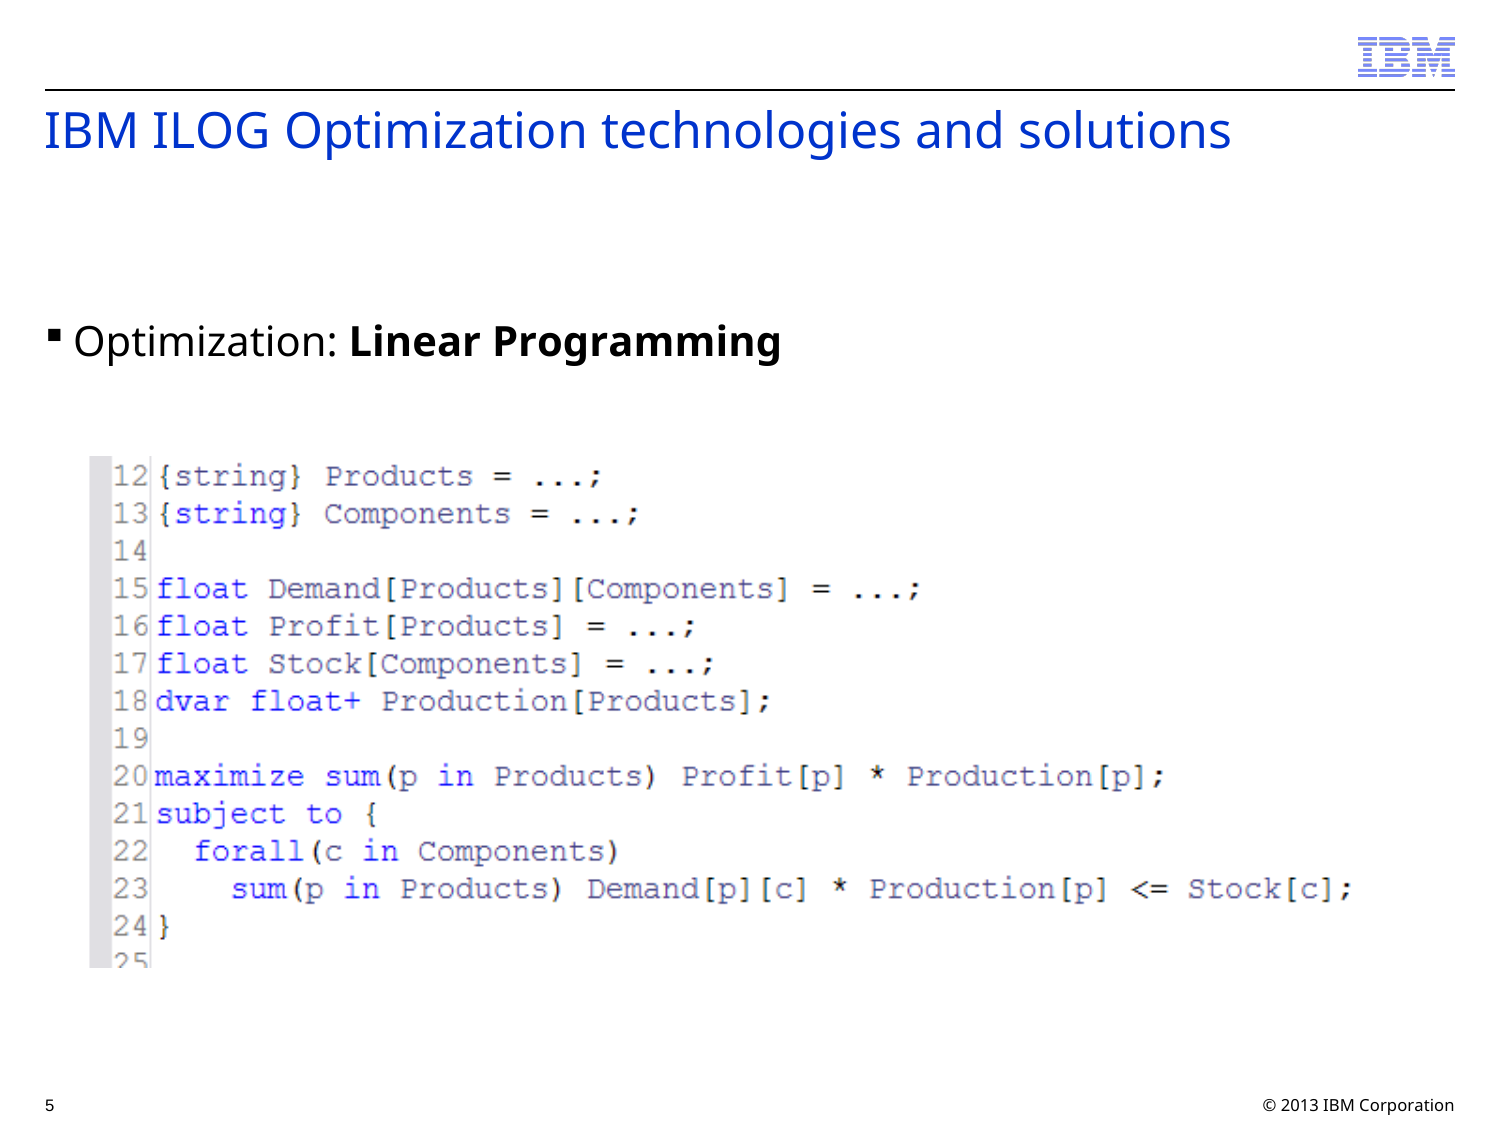

# IBM ILOG Optimization technologies and solutions
Optimization: Linear Programming
5